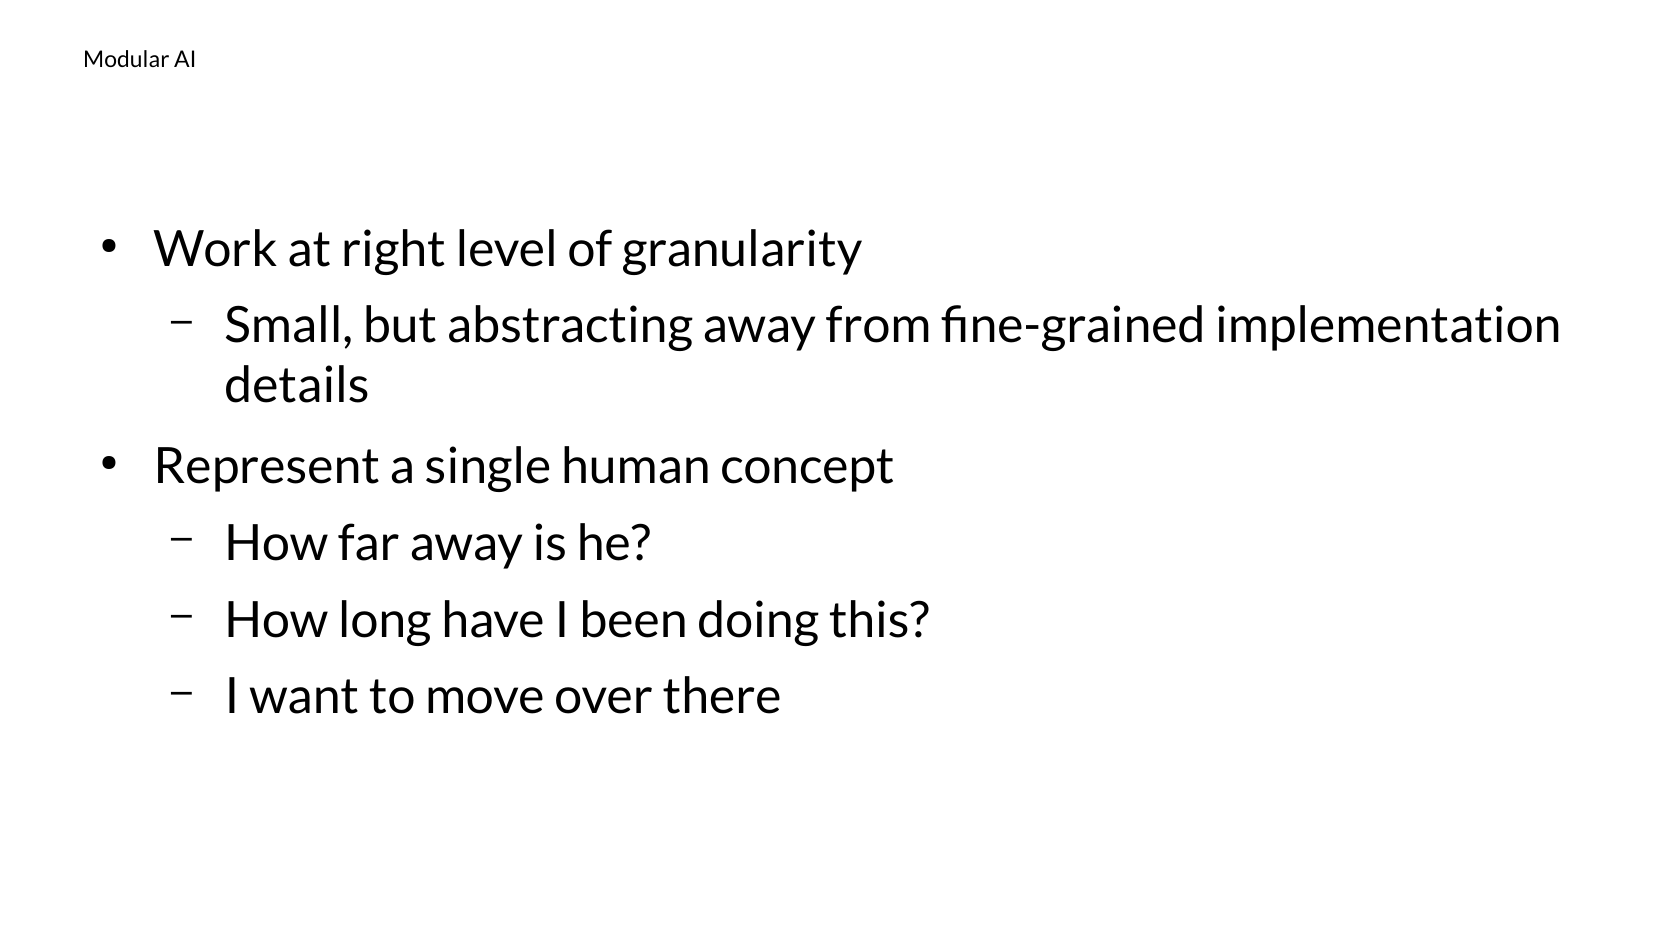

# Modular AI
Work at right level of granularity
Small, but abstracting away from fine-grained implementation details
Represent a single human concept
How far away is he?
How long have I been doing this?
I want to move over there